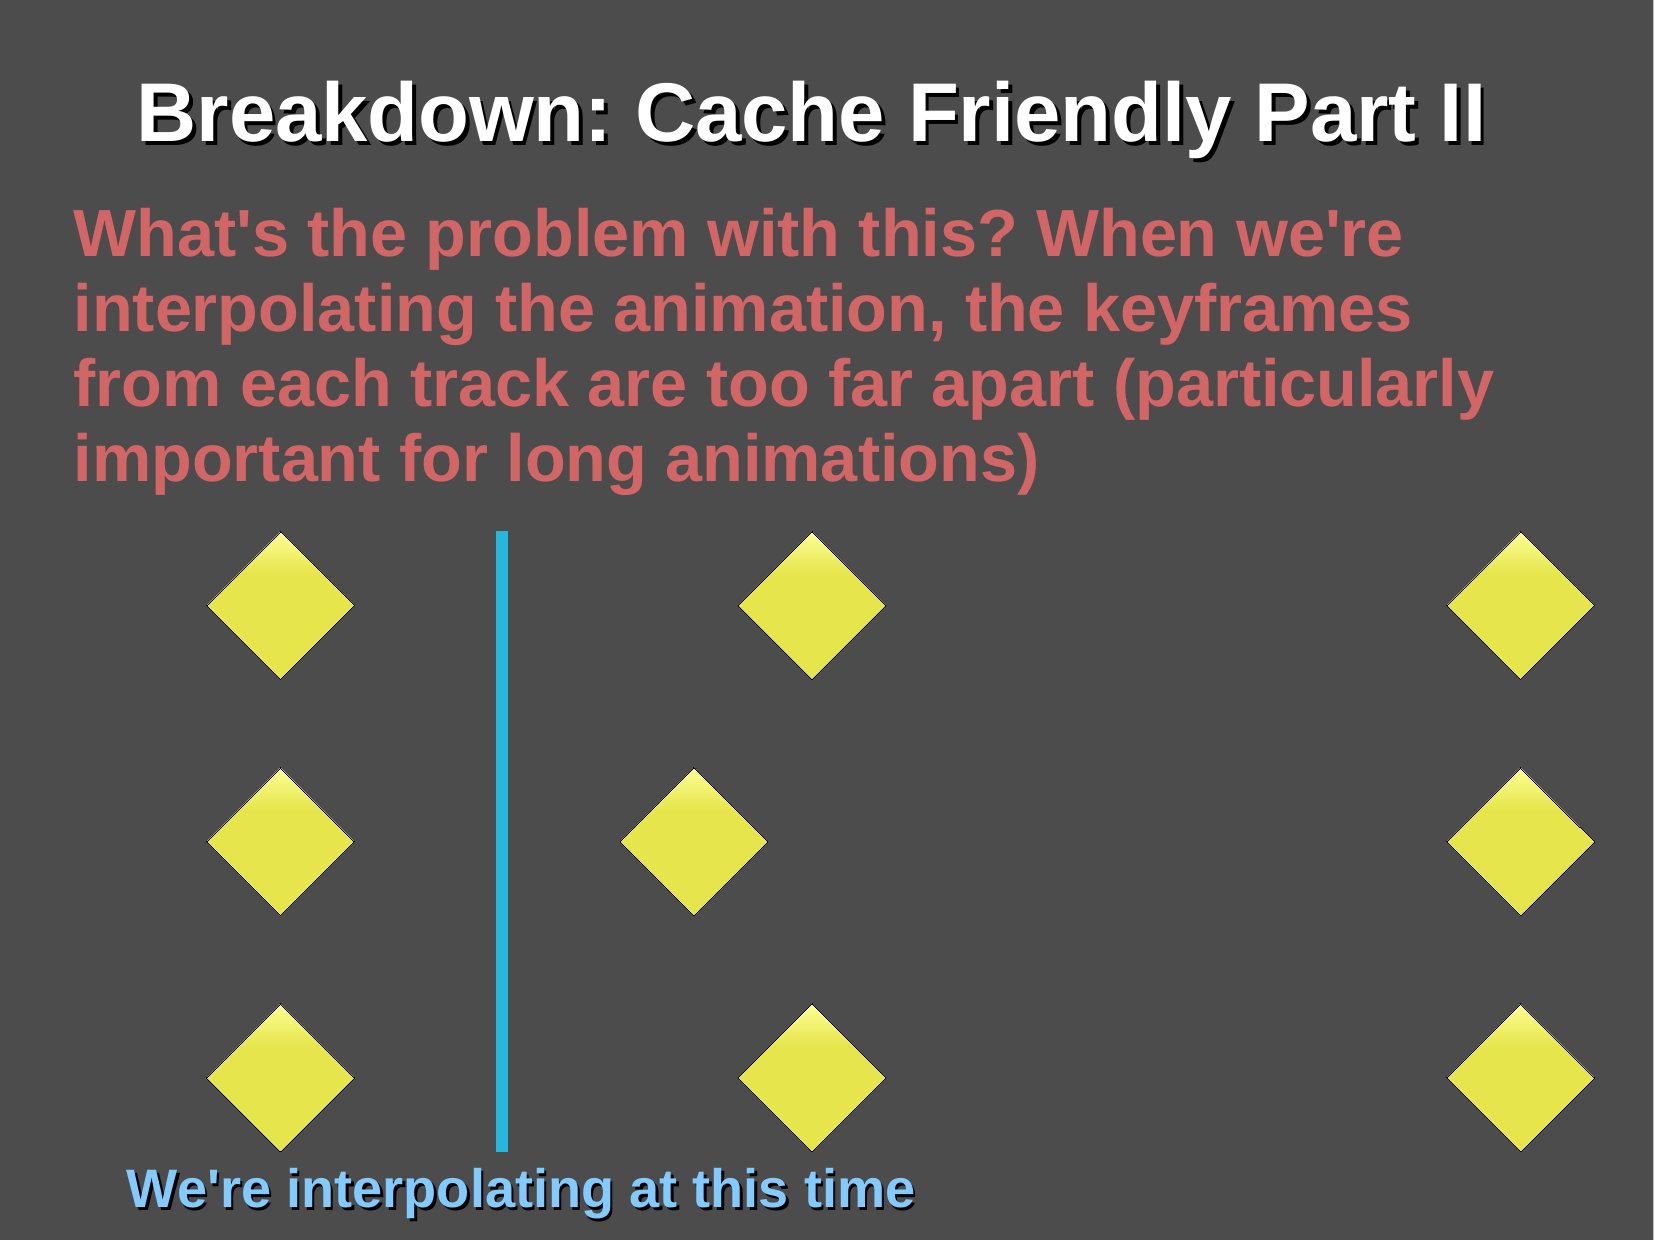

Breakdown: Cache Friendly Part II
What's the problem with this? When we're interpolating the animation, the keyframes from each track are too far apart (particularly important for long animations)
We're interpolating at this time